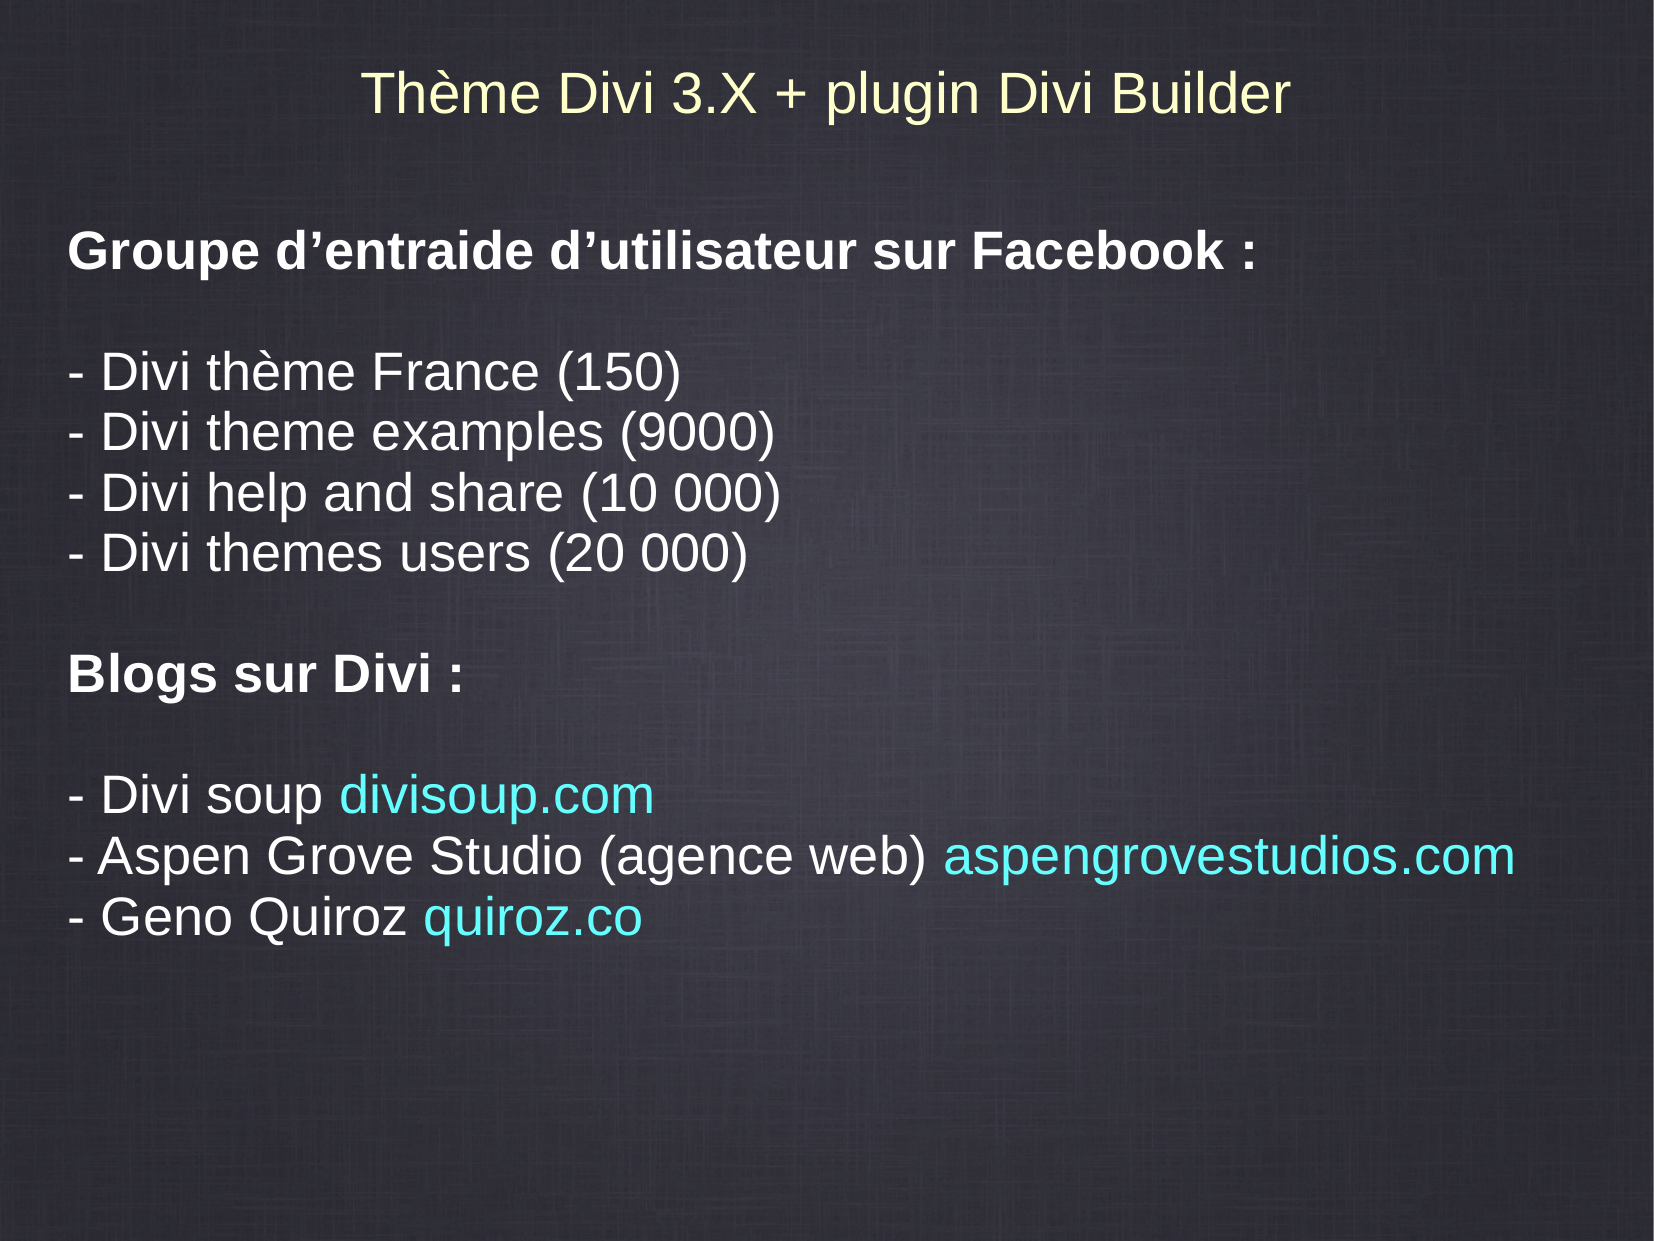

Thème Divi 3.X + plugin Divi Builder
Groupe d’entraide d’utilisateur sur Facebook :
- Divi thème France (150)
- Divi theme examples (9000)
- Divi help and share (10 000)
- Divi themes users (20 000)
Blogs sur Divi :
- Divi soup divisoup.com
- Aspen Grove Studio (agence web) aspengrovestudios.com
- Geno Quiroz quiroz.co